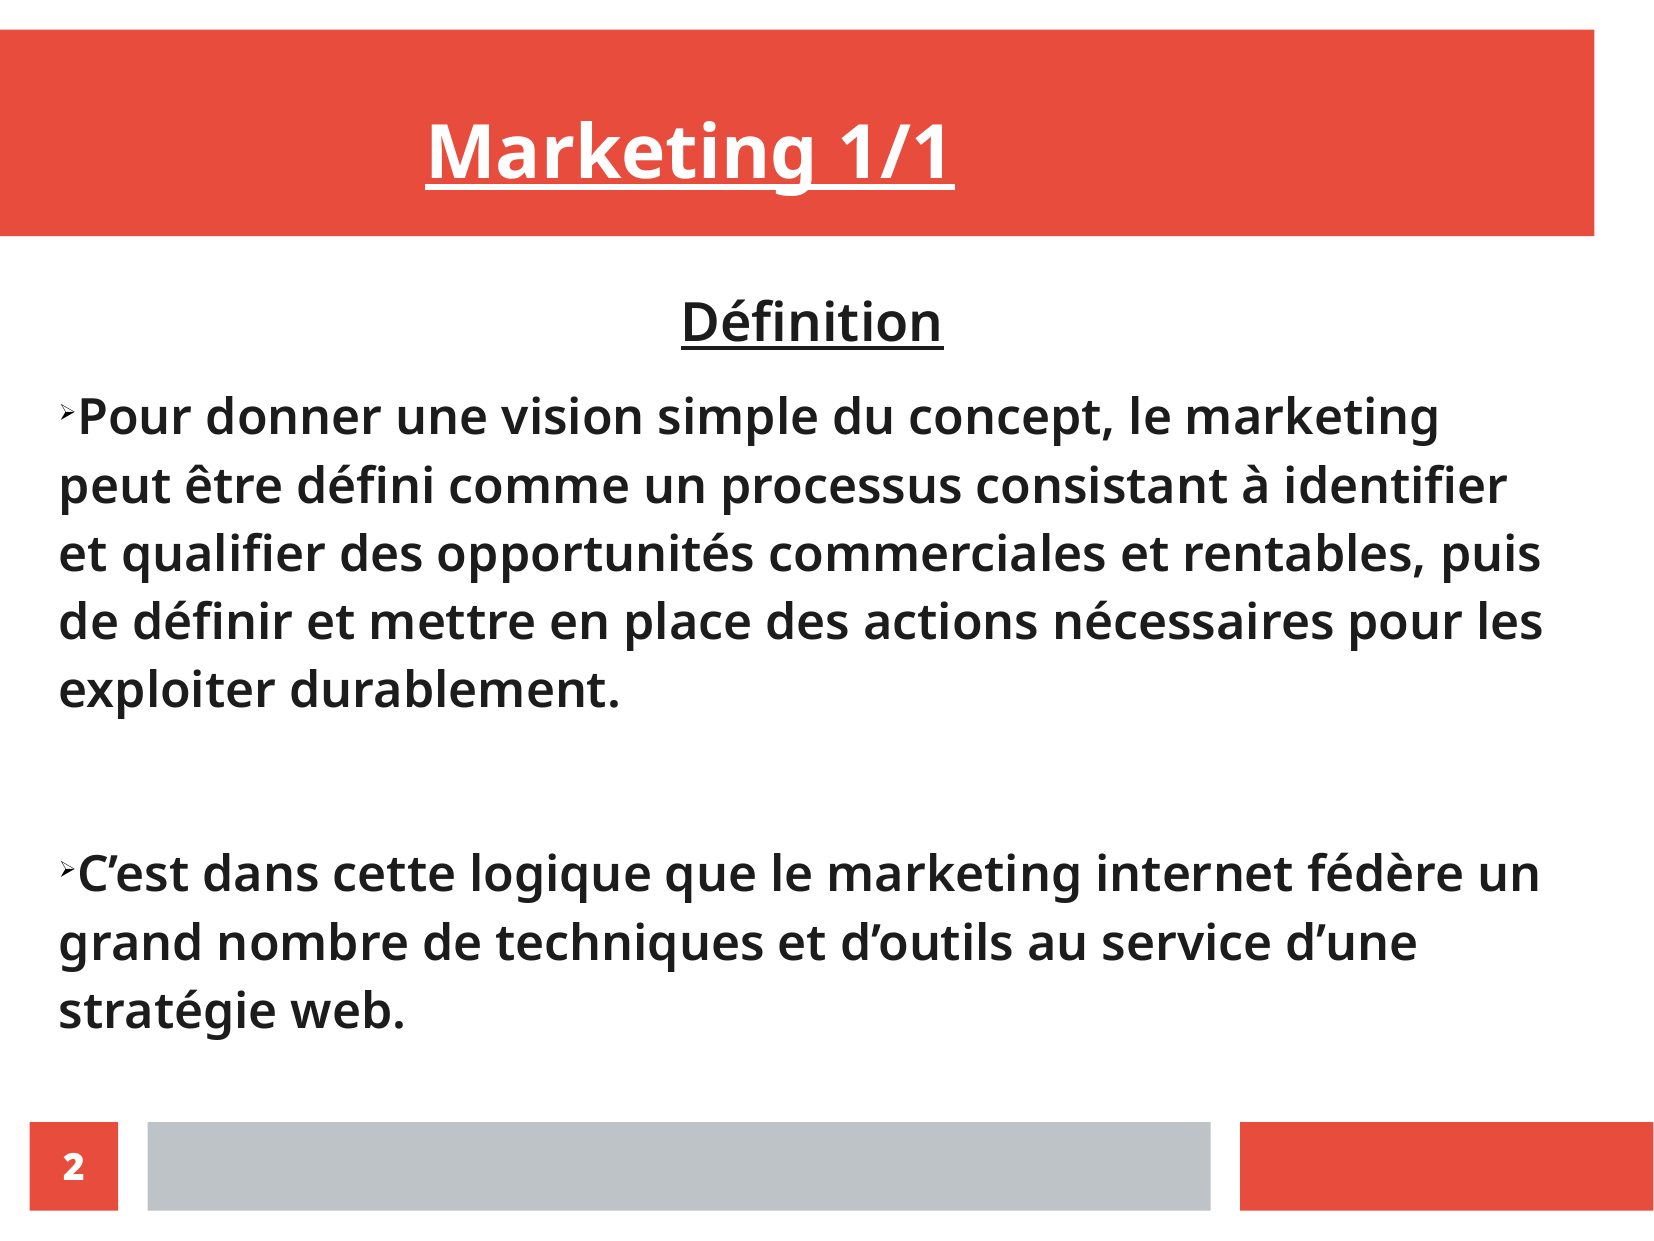

# Marketing 1/1
Définition
Pour donner une vision simple du concept, le marketing peut être défini comme un processus consistant à identifier et qualifier des opportunités commerciales et rentables, puis de définir et mettre en place des actions nécessaires pour les exploiter durablement.
C’est dans cette logique que le marketing internet fédère un grand nombre de techniques et d’outils au service d’une stratégie web.
2